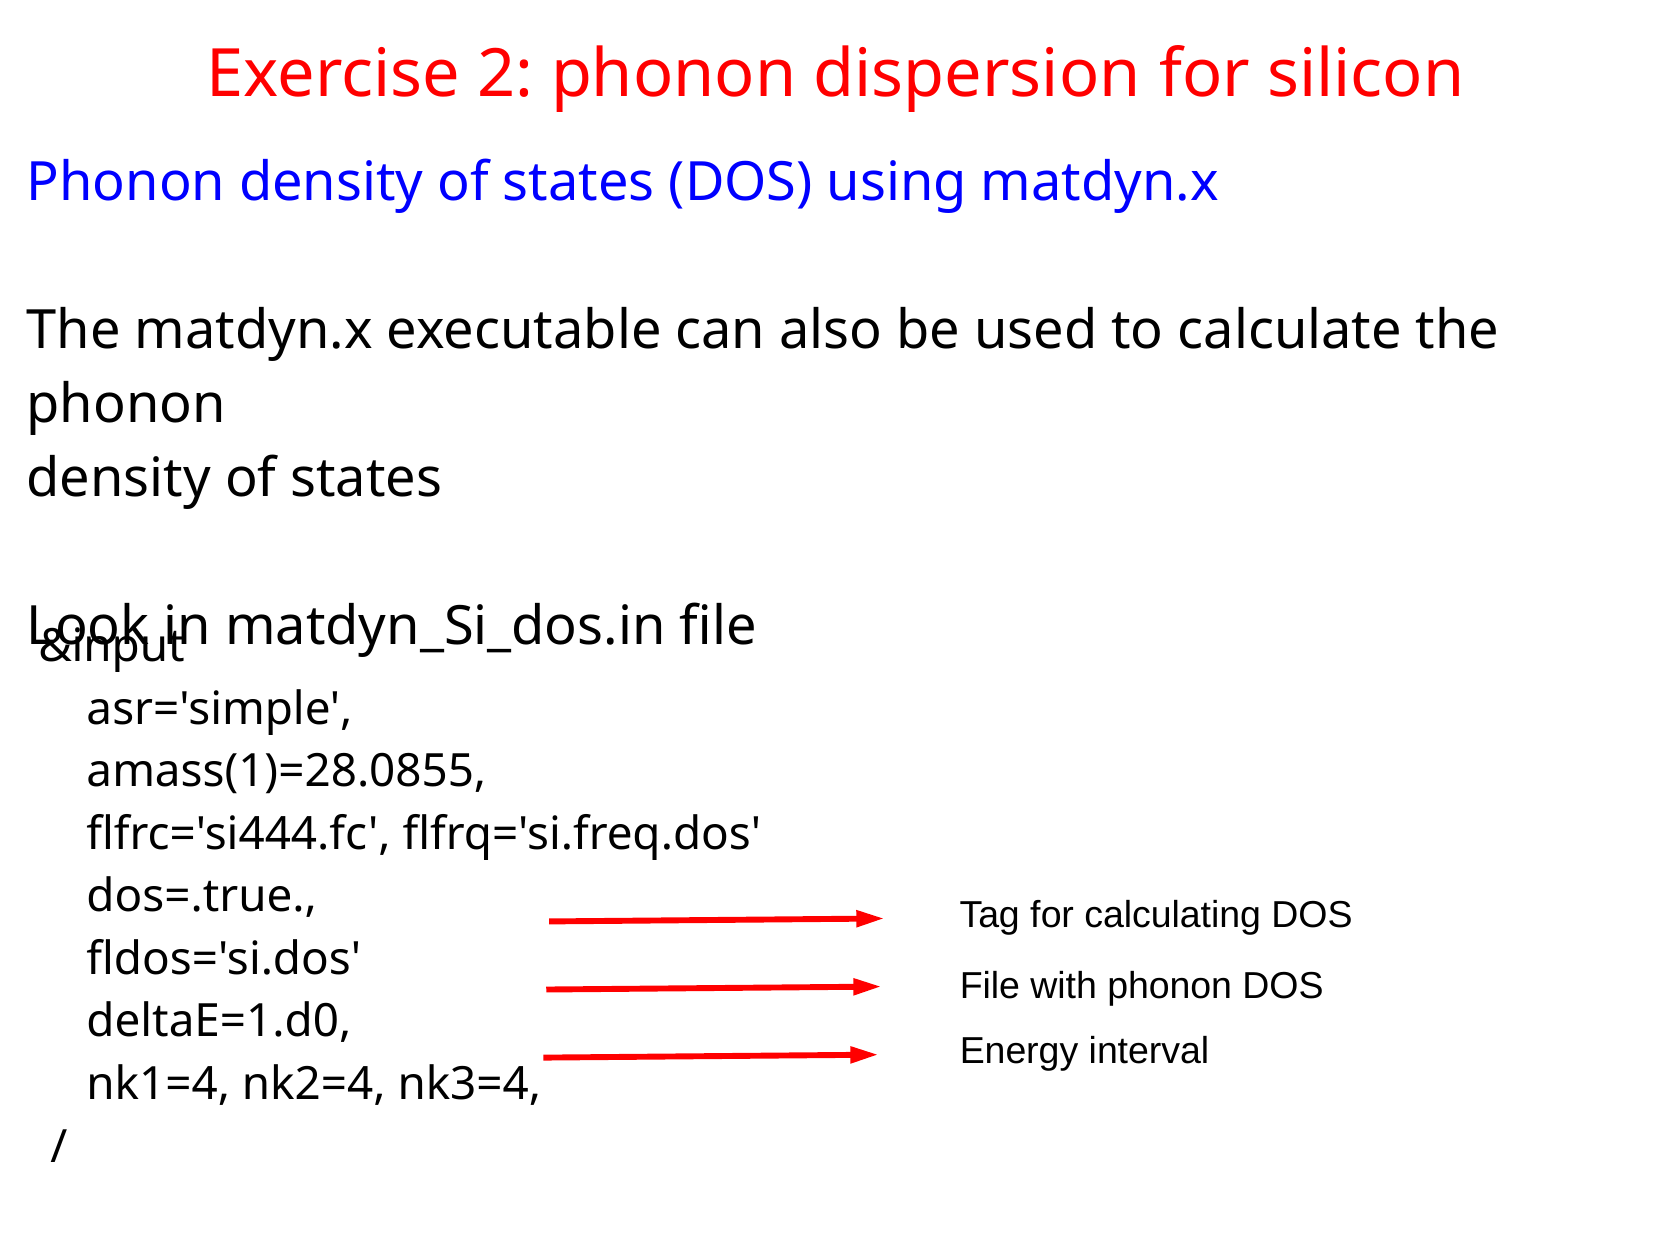

# Exercise 2: phonon dispersion for silicon
Phonon density of states (DOS) using matdyn.x
The matdyn.x executable can also be used to calculate the phonon
density of states
Look in matdyn_Si_dos.in file
&input
 asr='simple',
 amass(1)=28.0855,
 flfrc='si444.fc', flfrq='si.freq.dos'
 dos=.true.,
 fldos='si.dos'
 deltaE=1.d0,
 nk1=4, nk2=4, nk3=4,
 /
Tag for calculating DOS
File with phonon DOS
Energy interval